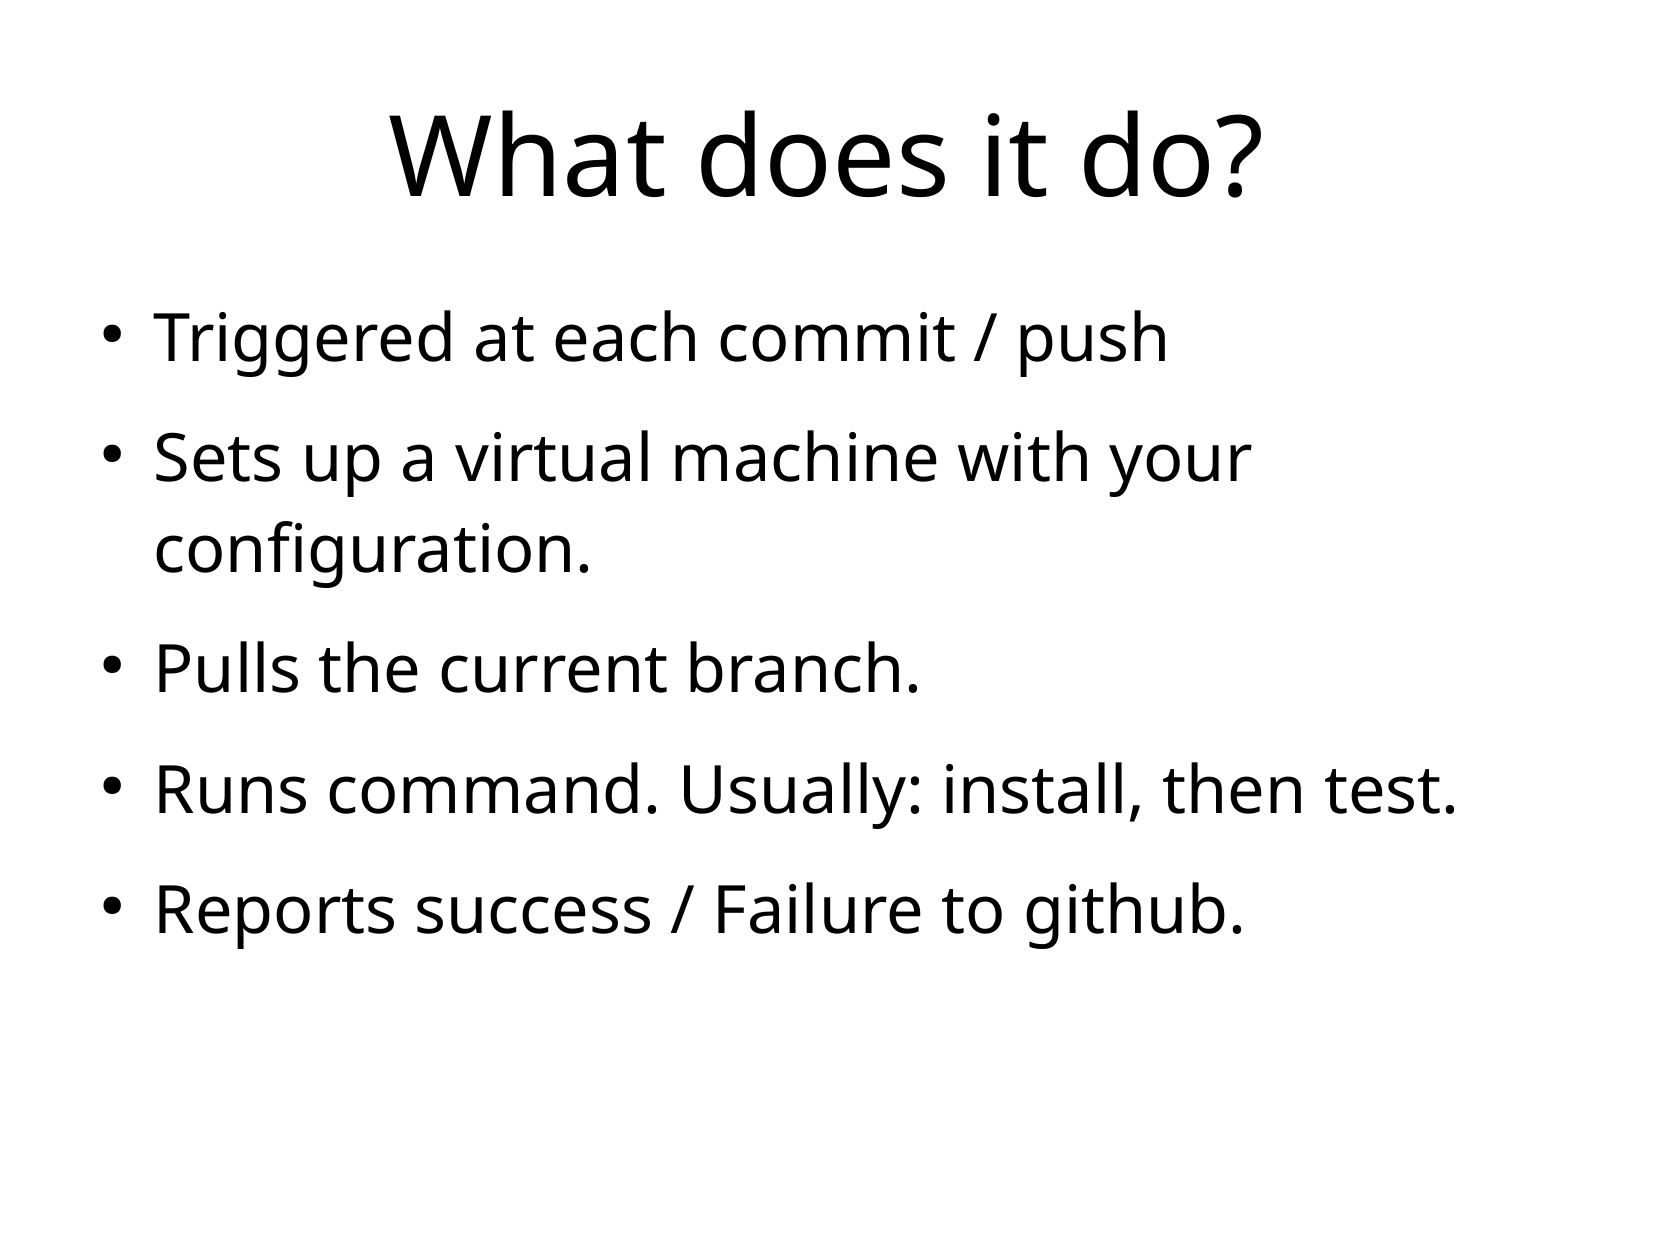

# What does it do?
Triggered at each commit / push
Sets up a virtual machine with your configuration.
Pulls the current branch.
Runs command. Usually: install, then test.
Reports success / Failure to github.